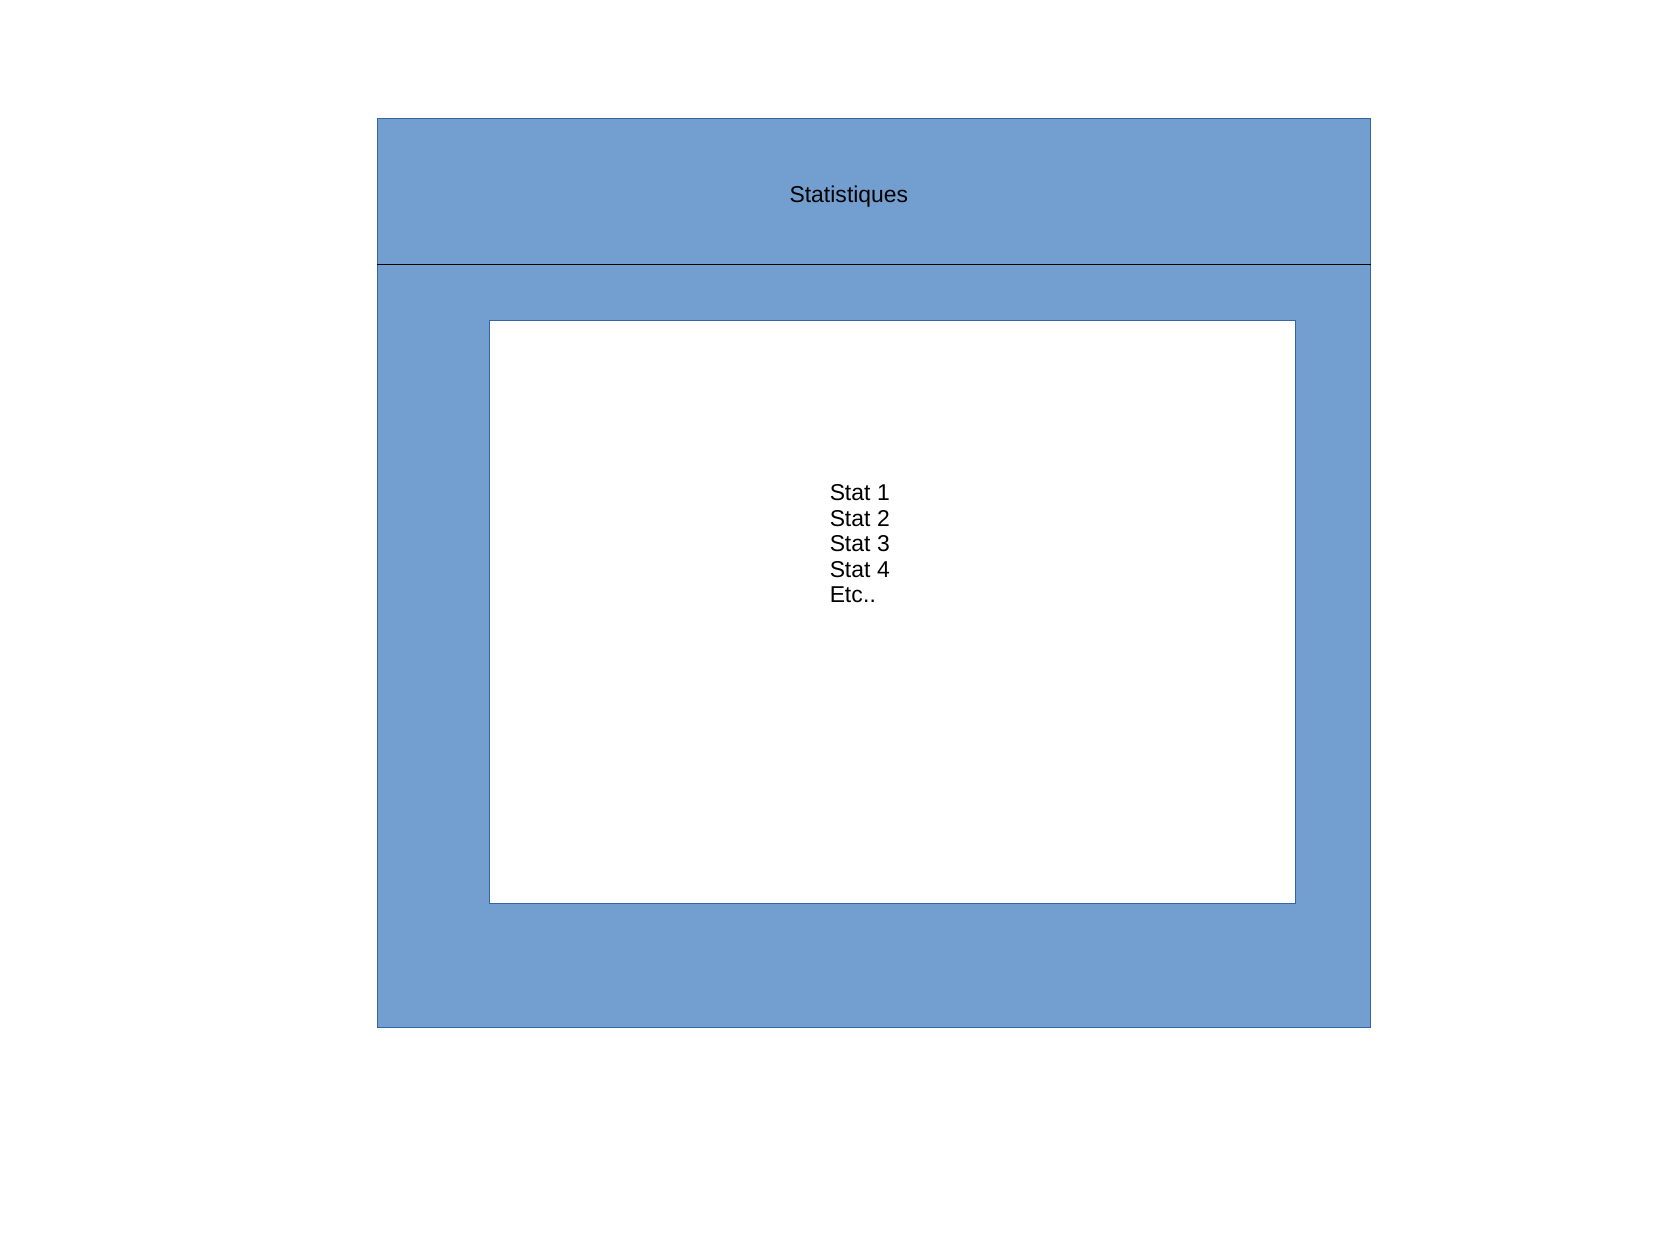

Statistiques
Stat 1
Stat 2
Stat 3
Stat 4
Etc..